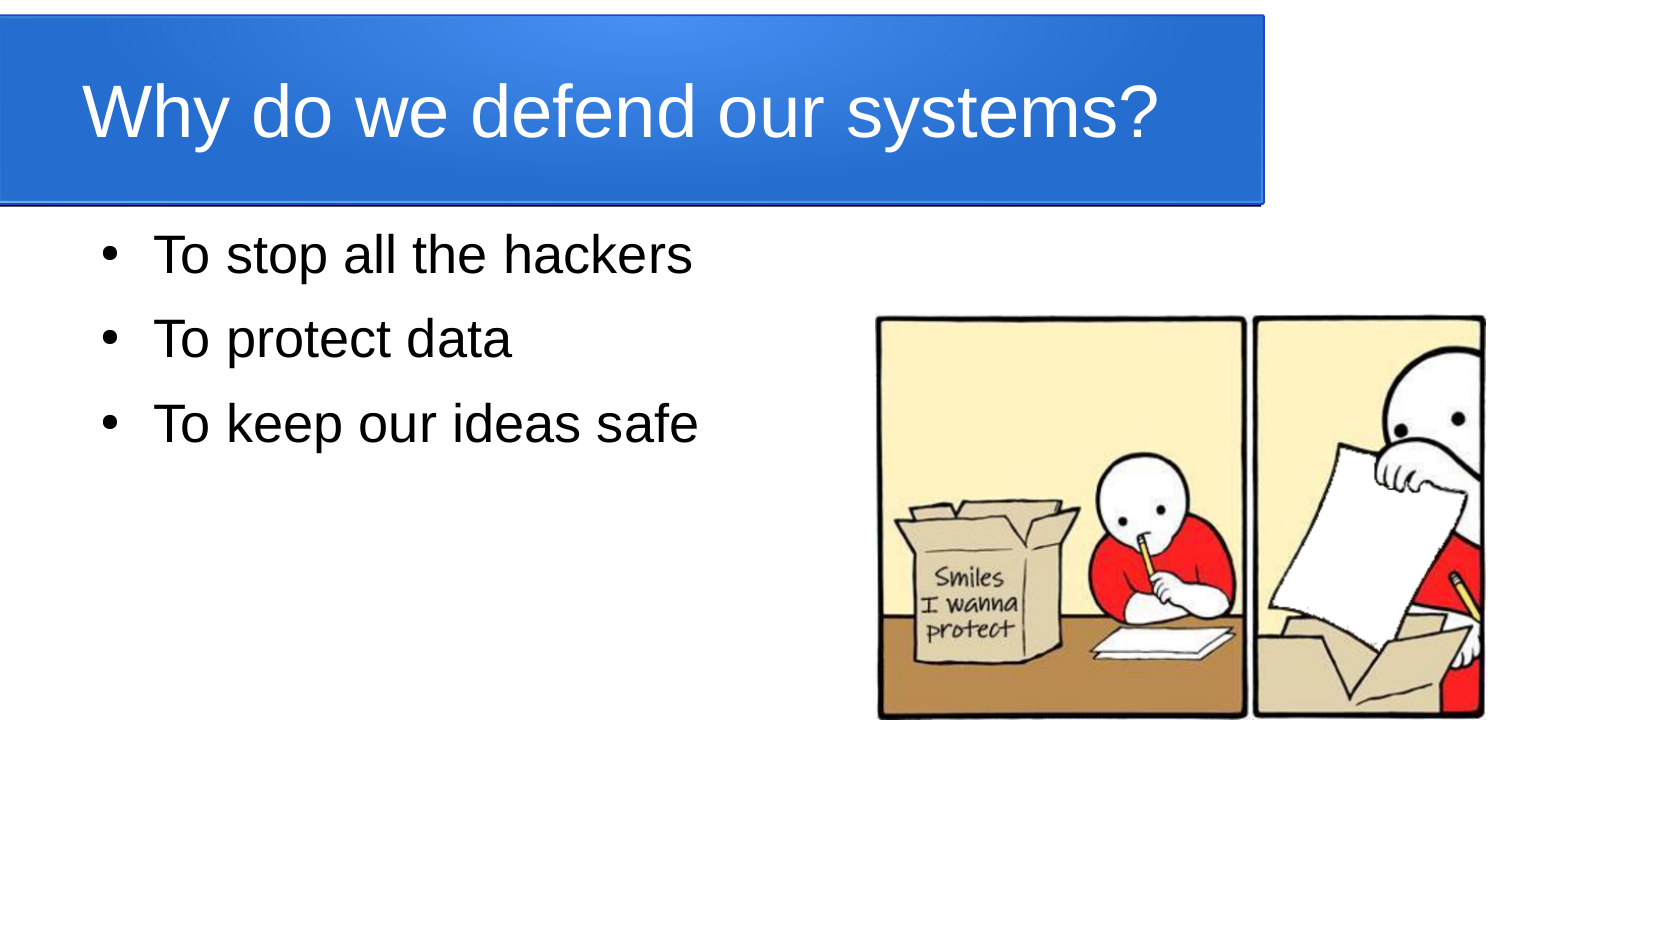

# Why do we defend our systems?
To stop all the hackers
To protect data
To keep our ideas safe